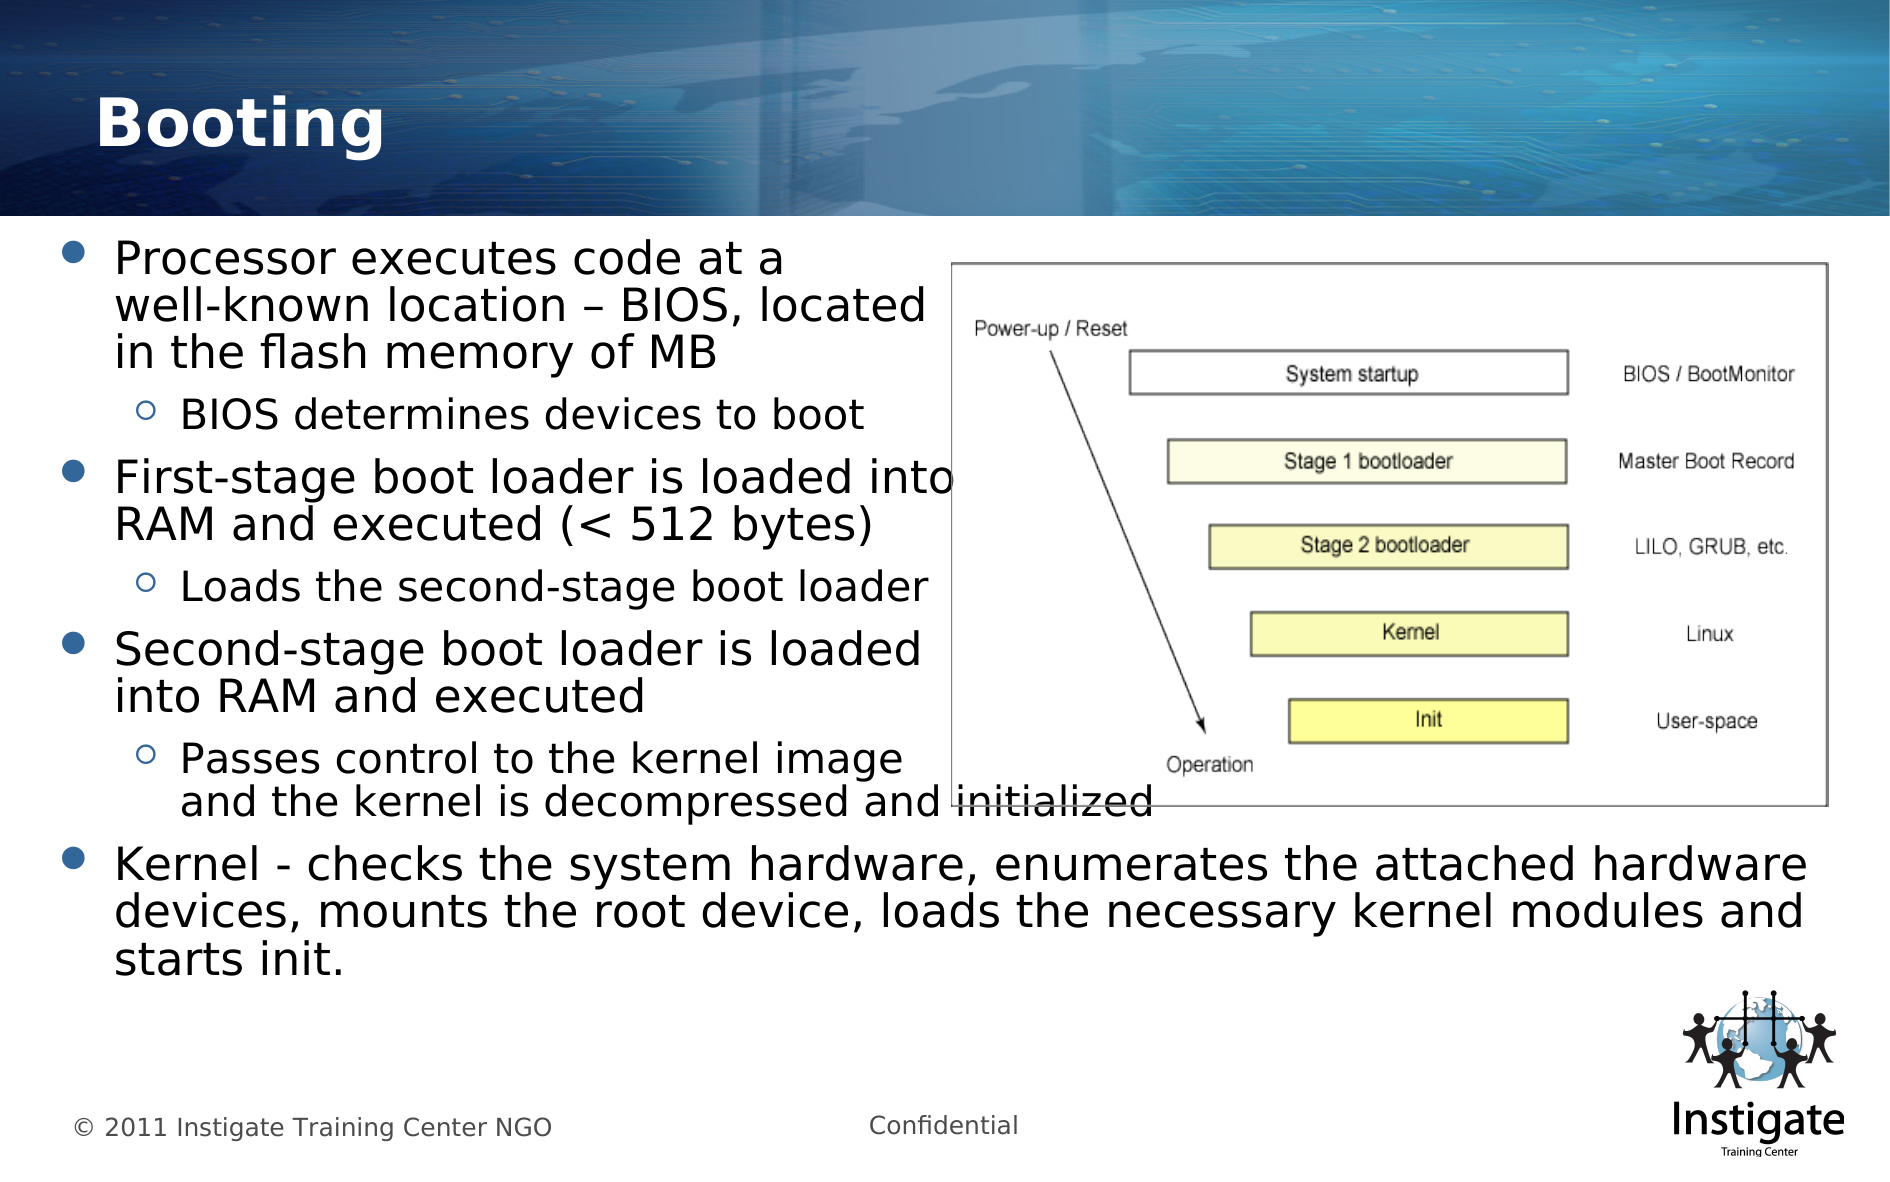

# Booting
Processor executes code at a
well-known location – BIOS, located
in the flash memory of MB
BIOS determines devices to boot
First-stage boot loader is loaded into
RAM and executed (< 512 bytes)
Loads the second-stage boot loader
Second-stage boot loader is loaded
into RAM and executed
Passes control to the kernel image
and the kernel is decompressed and initialized
Kernel - checks the system hardware, enumerates the attached hardware devices, mounts the root device, loads the necessary kernel modules and starts init.